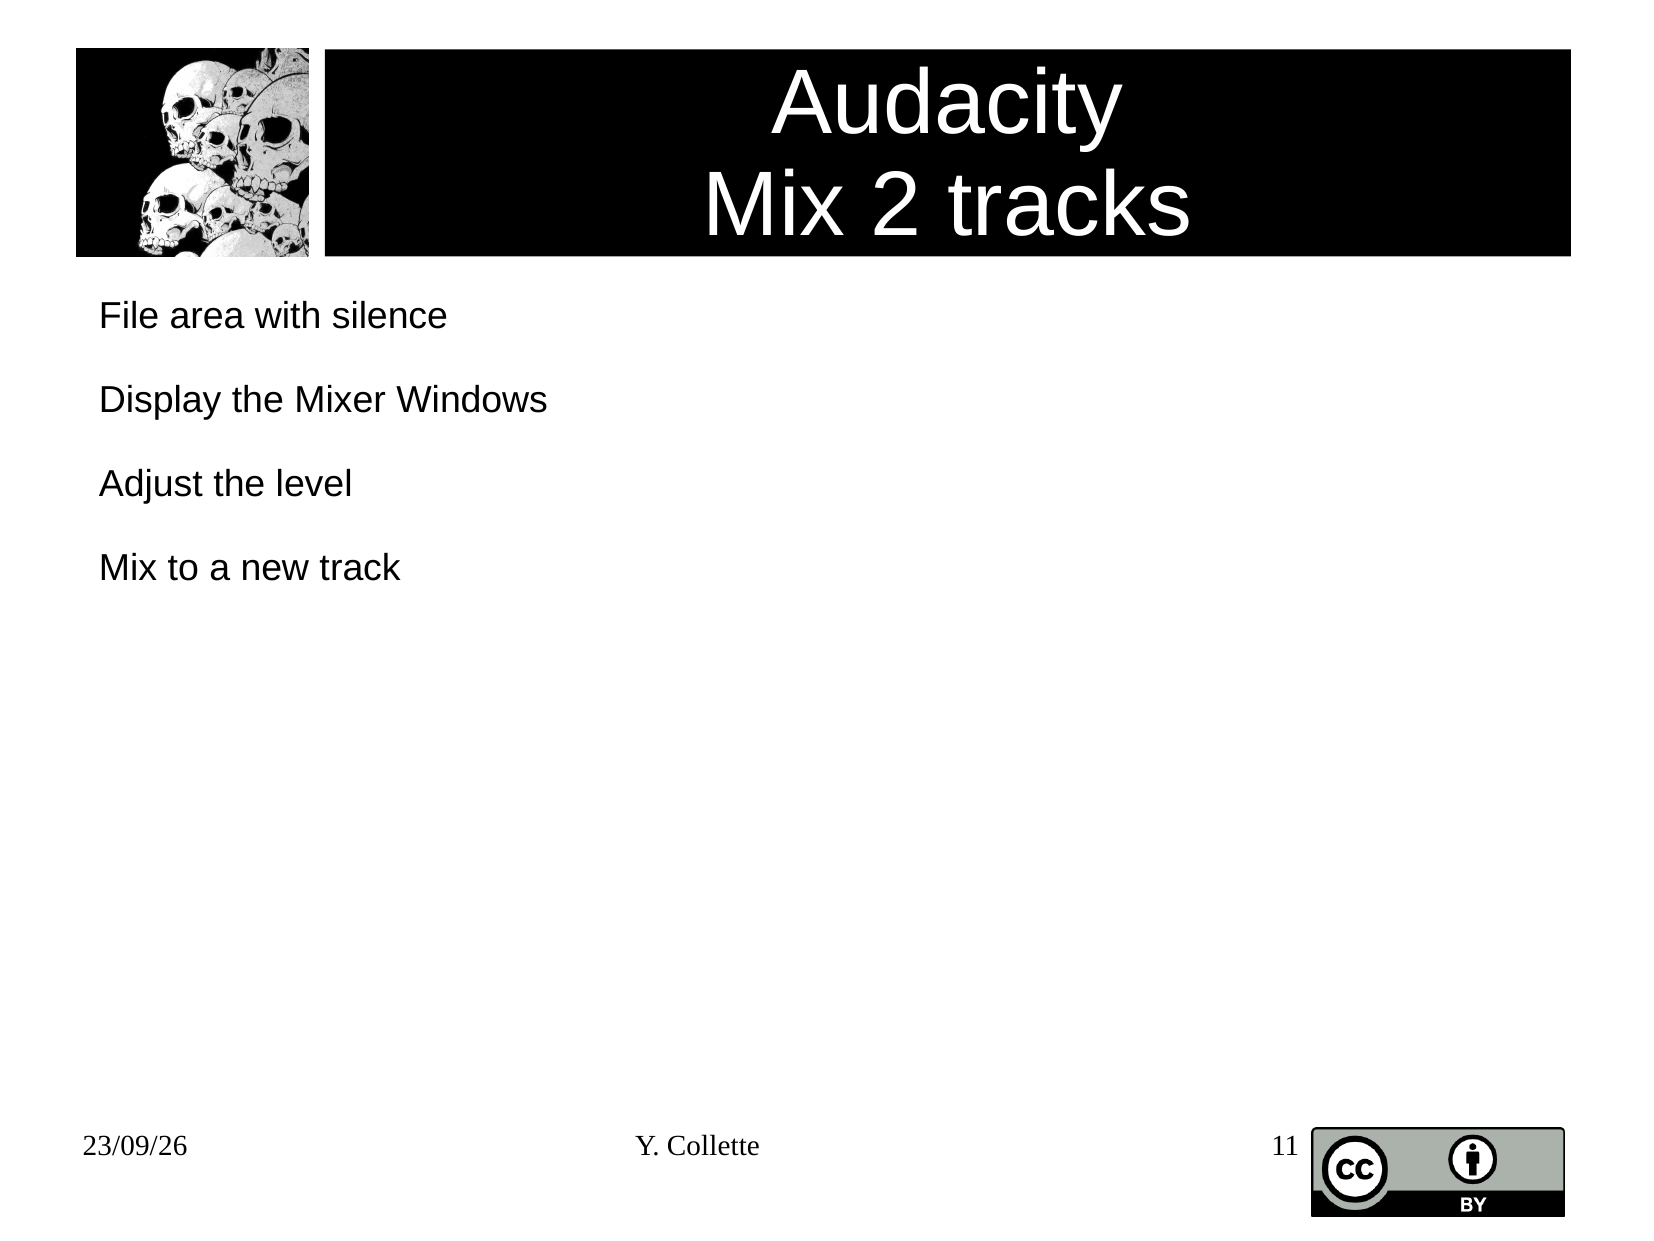

# Audacity Mix 2 tracks
File area with silence
Display the Mixer Windows
Adjust the level
Mix to a new track
Y. Collette
11